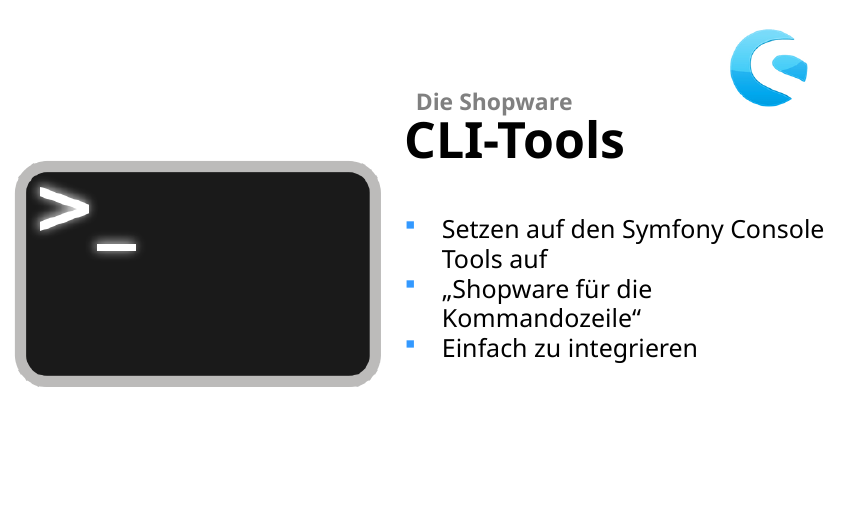

# Die Shopware
CLI-Tools
Setzen auf den Symfony Console Tools auf
„Shopware für die Kommandozeile“
Einfach zu integrieren